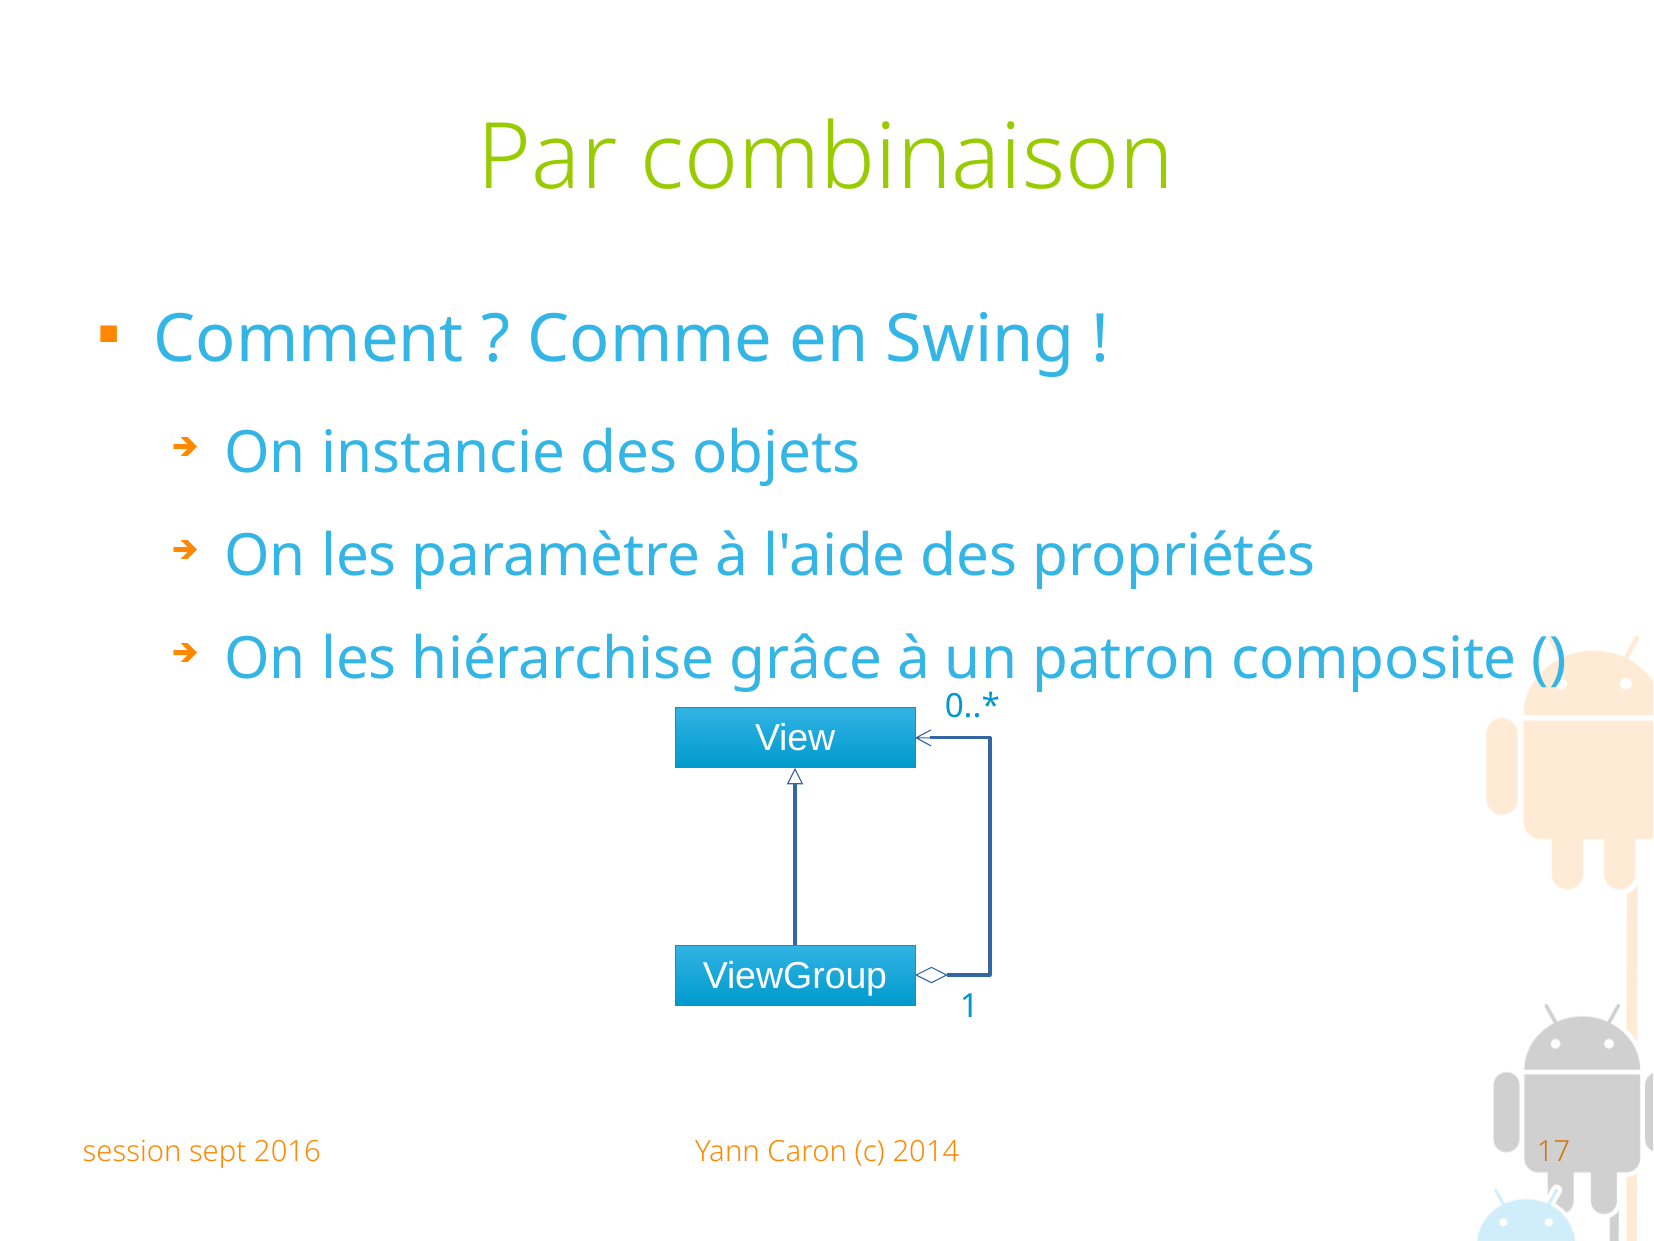

# Par combinaison
Comment ? Comme en Swing !
On instancie des objets
On les paramètre à l'aide des propriétés
On les hiérarchise grâce à un patron composite ()
0..*
View
ViewGroup
1
session sept 2016
Yann Caron (c) 2014
17